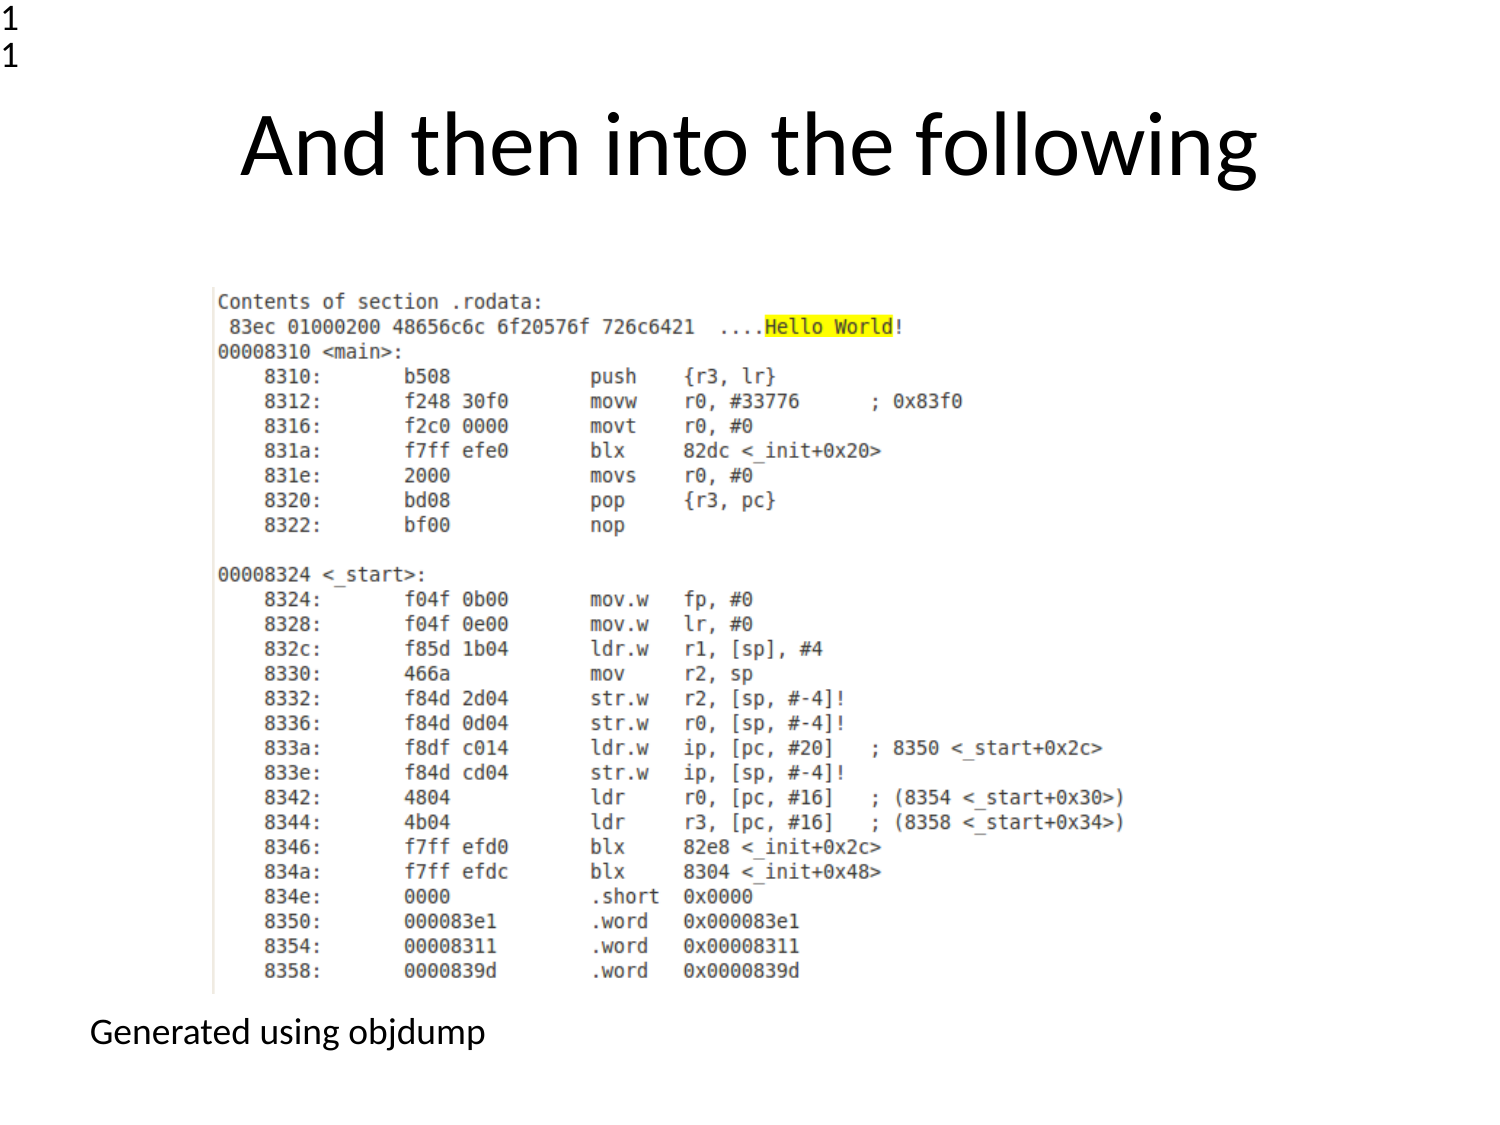

# And then into the following
Generated using objdump